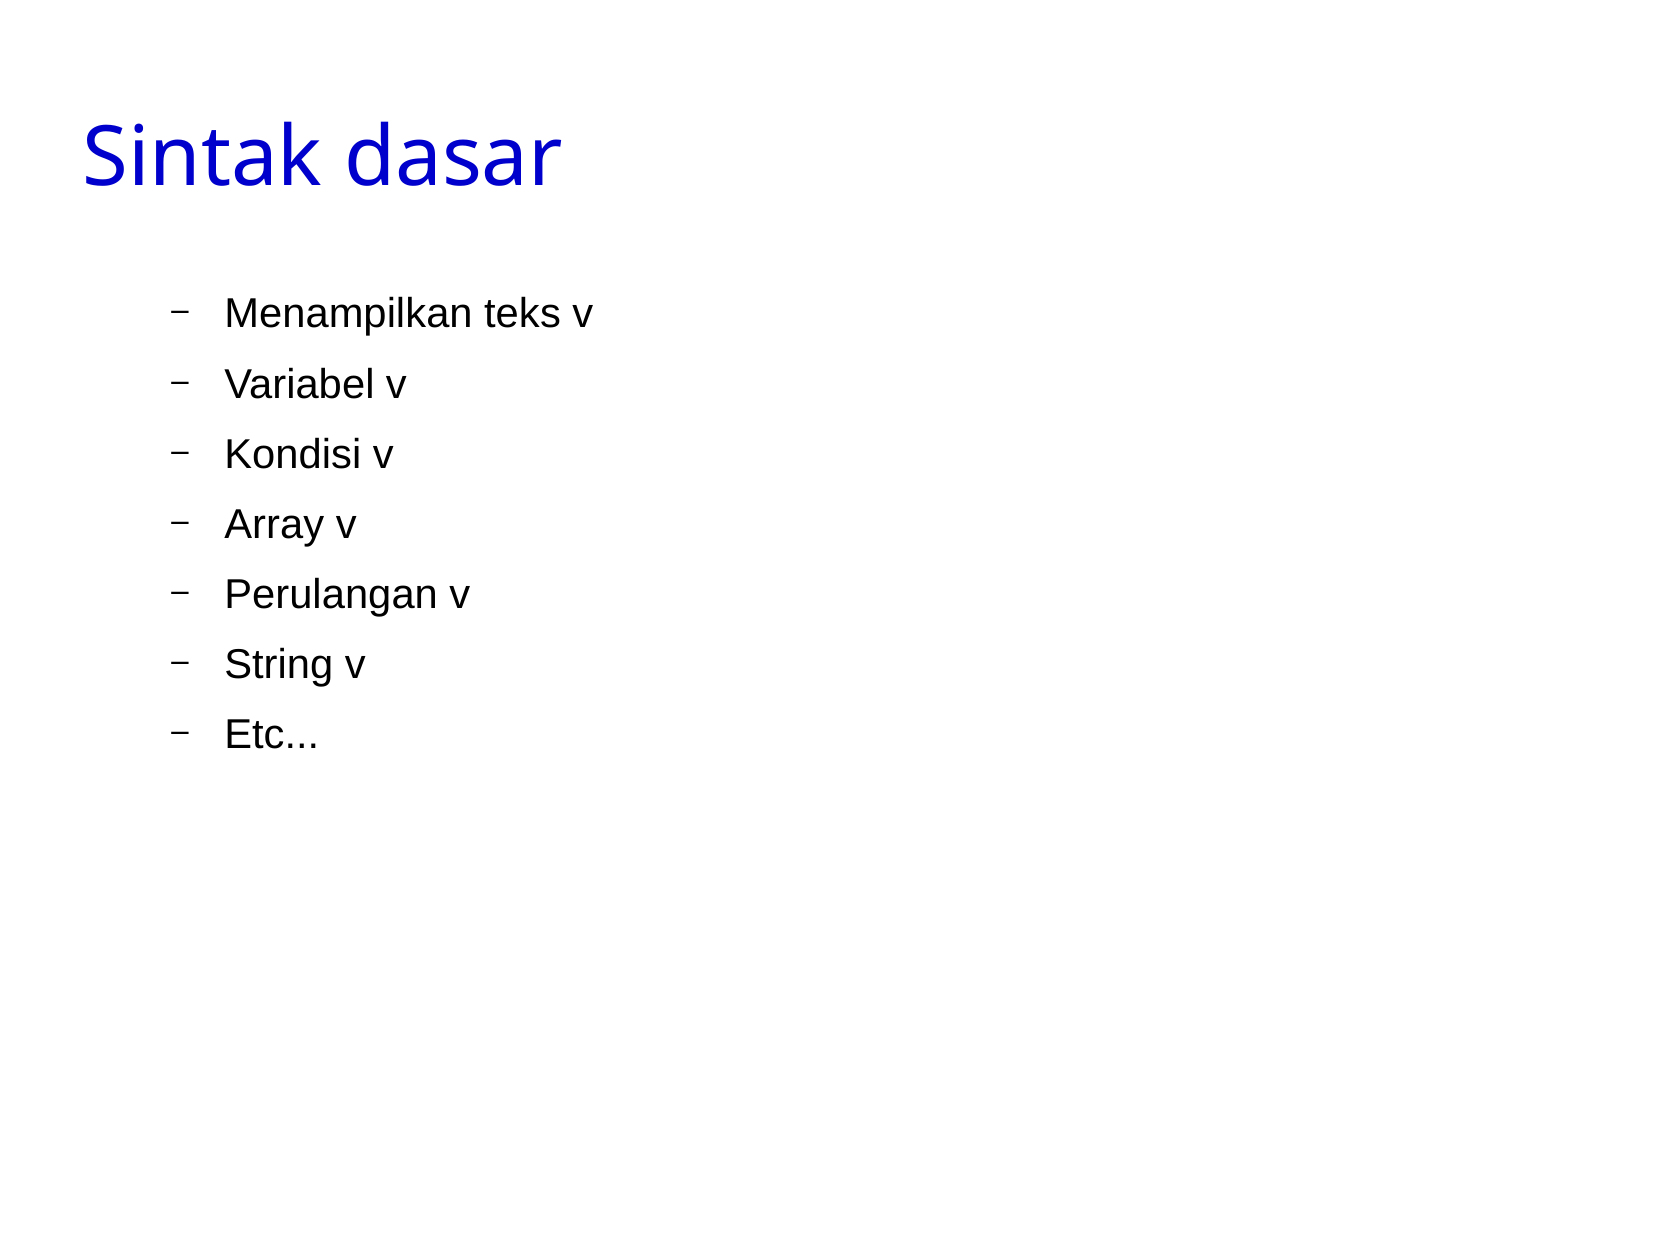

# Sintak dasar
Menampilkan teks v
Variabel v
Kondisi v
Array v
Perulangan v
String v
Etc...